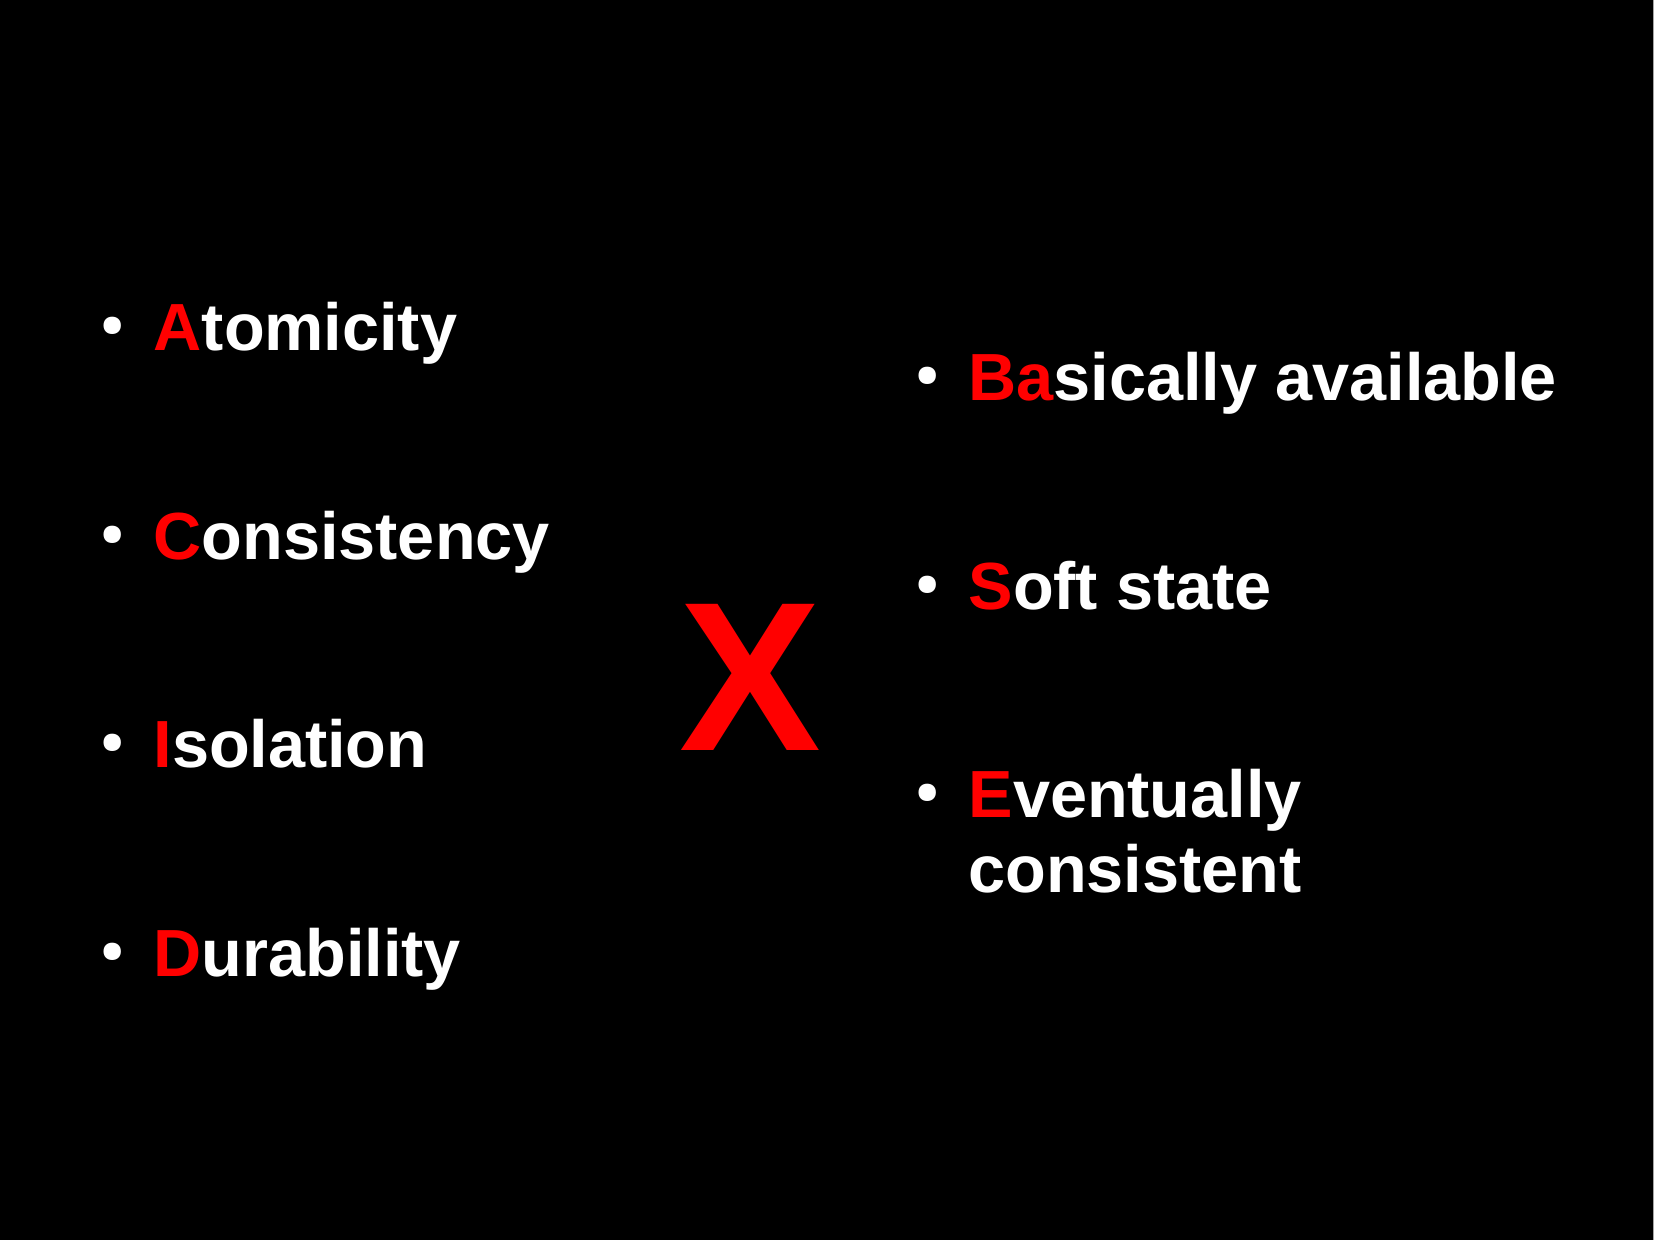

# Atomicity
Consistency
Isolation
Durability
X
Basically available
Soft state
Eventually consistent